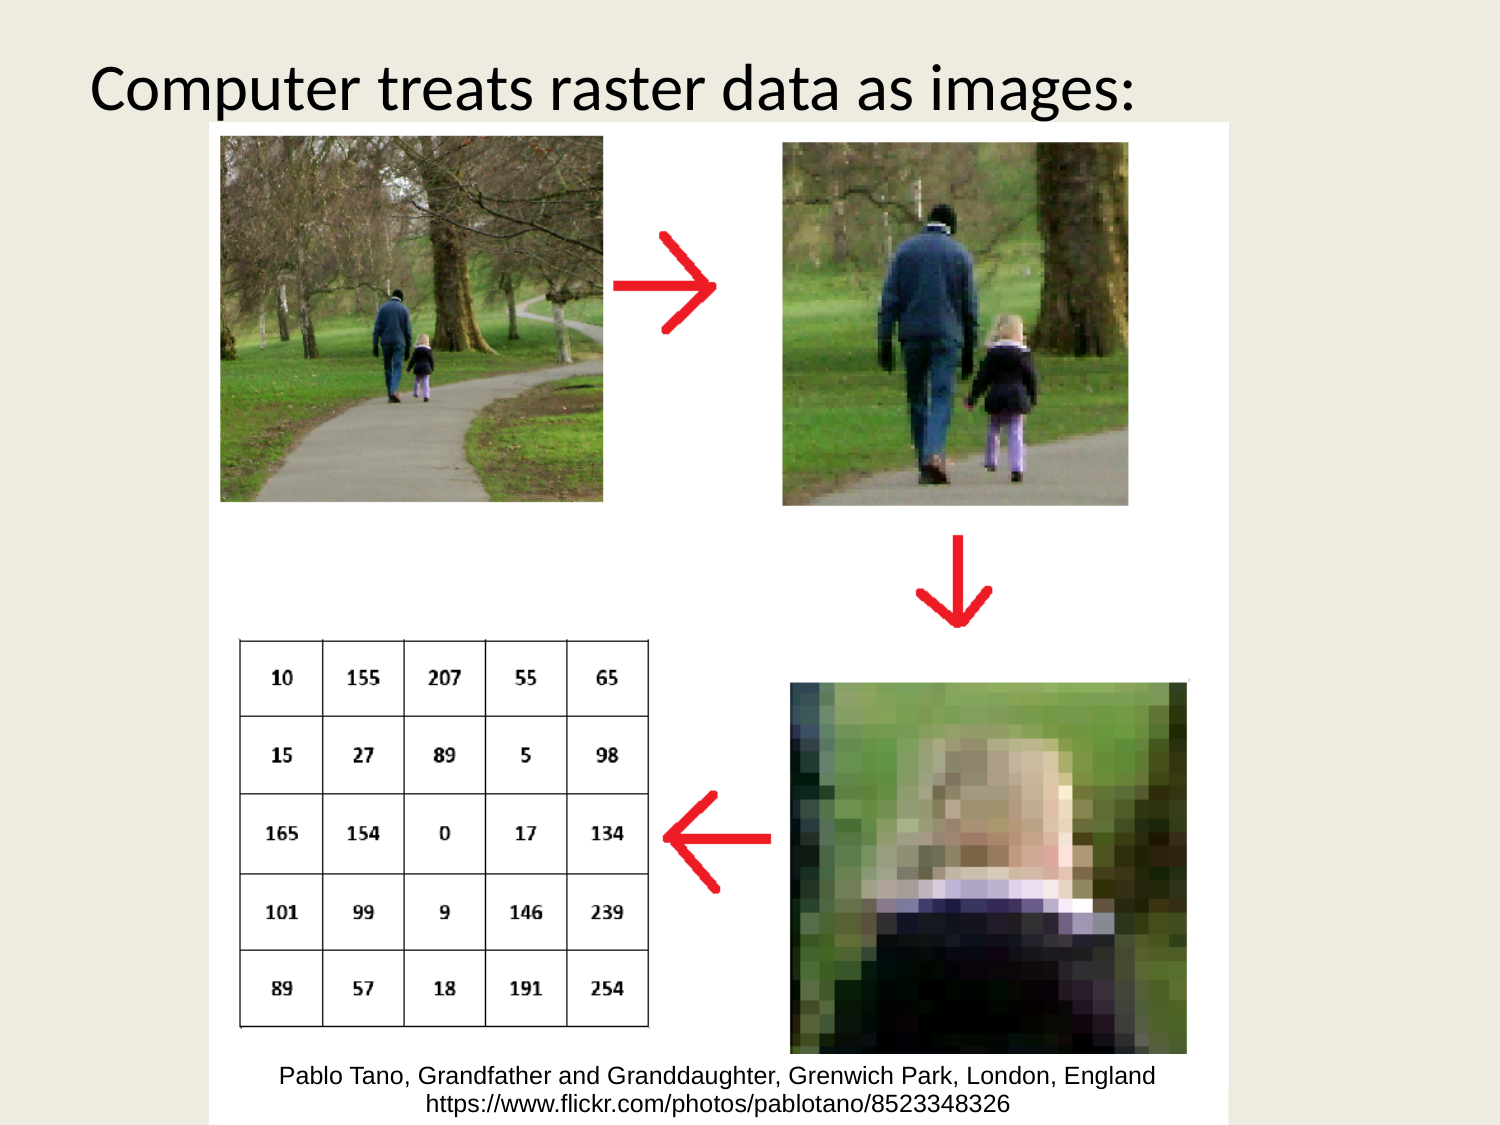

Computer treats raster data as images:
Pablo Tano, Grandfather and Granddaughter, Grenwich Park, London, England https://www.flickr.com/photos/pablotano/8523348326